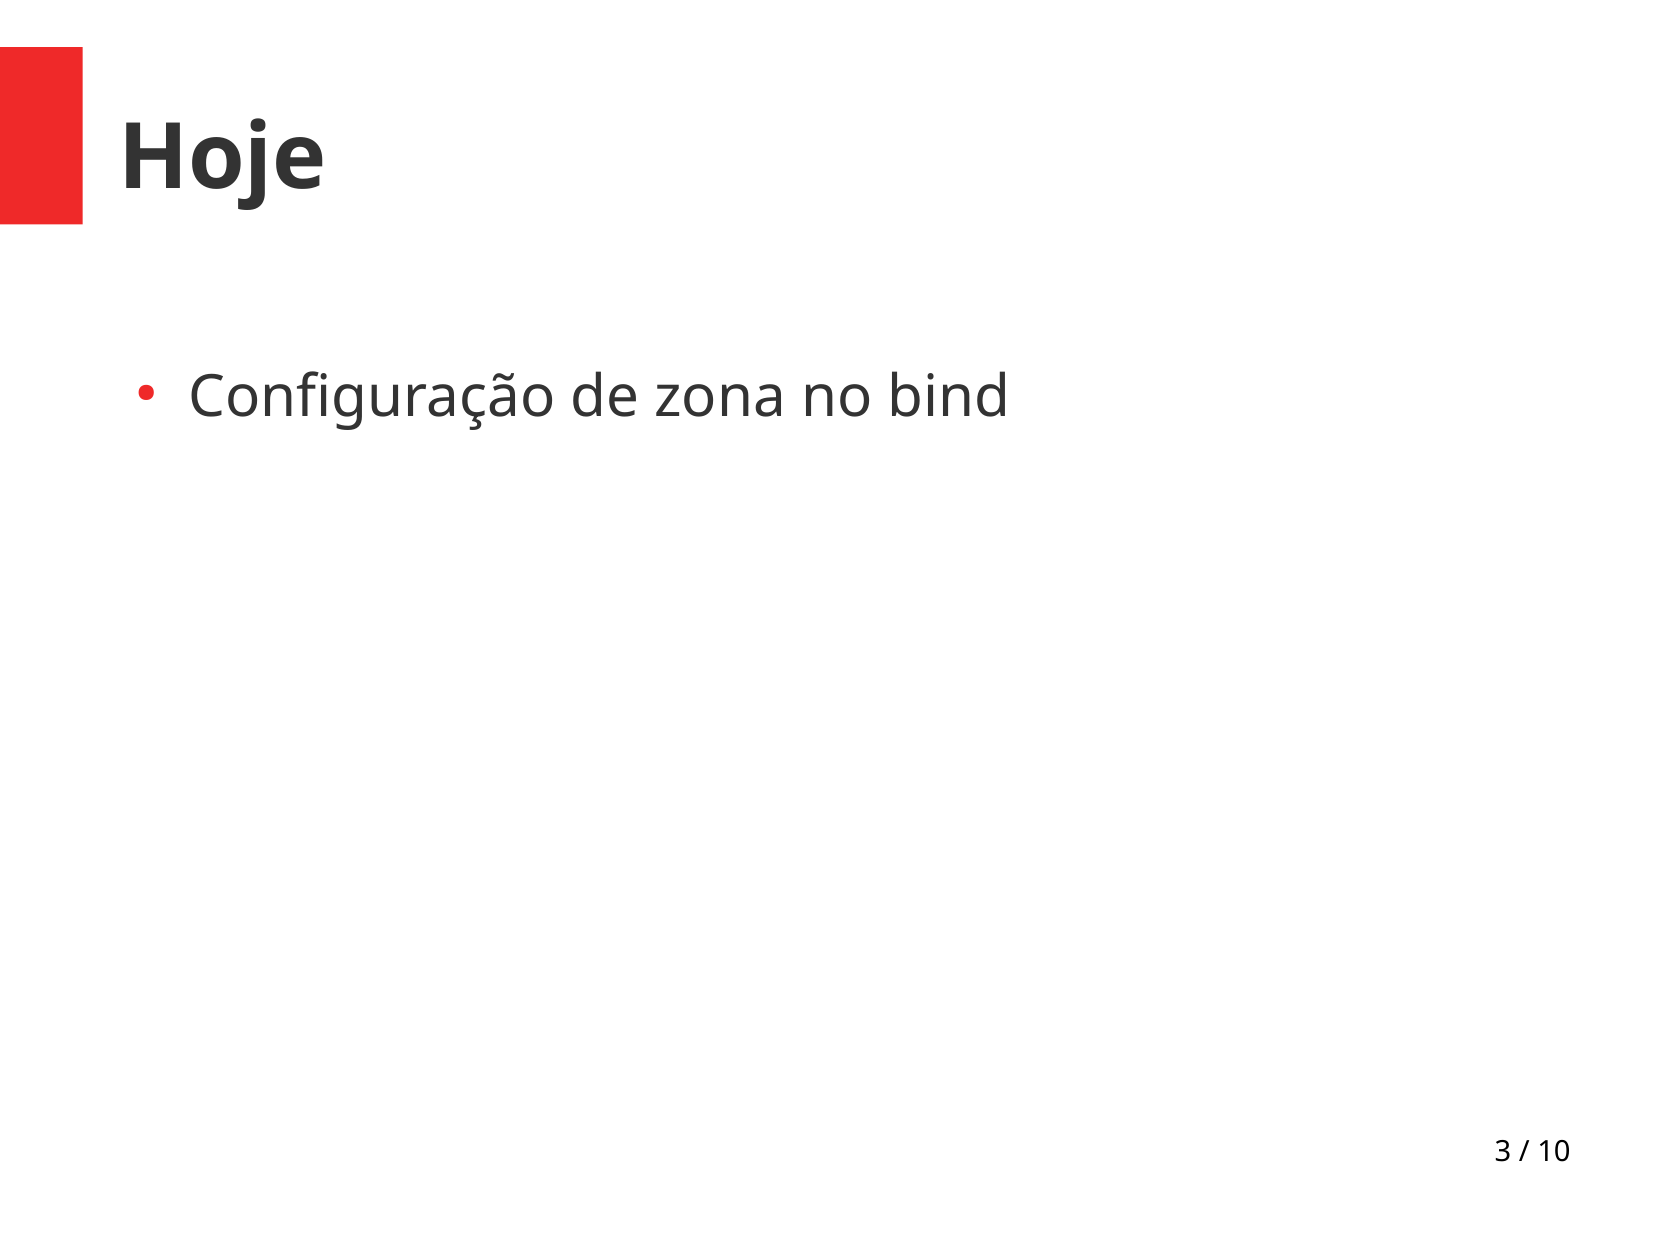

# Hoje
Configuração de zona no bind
3